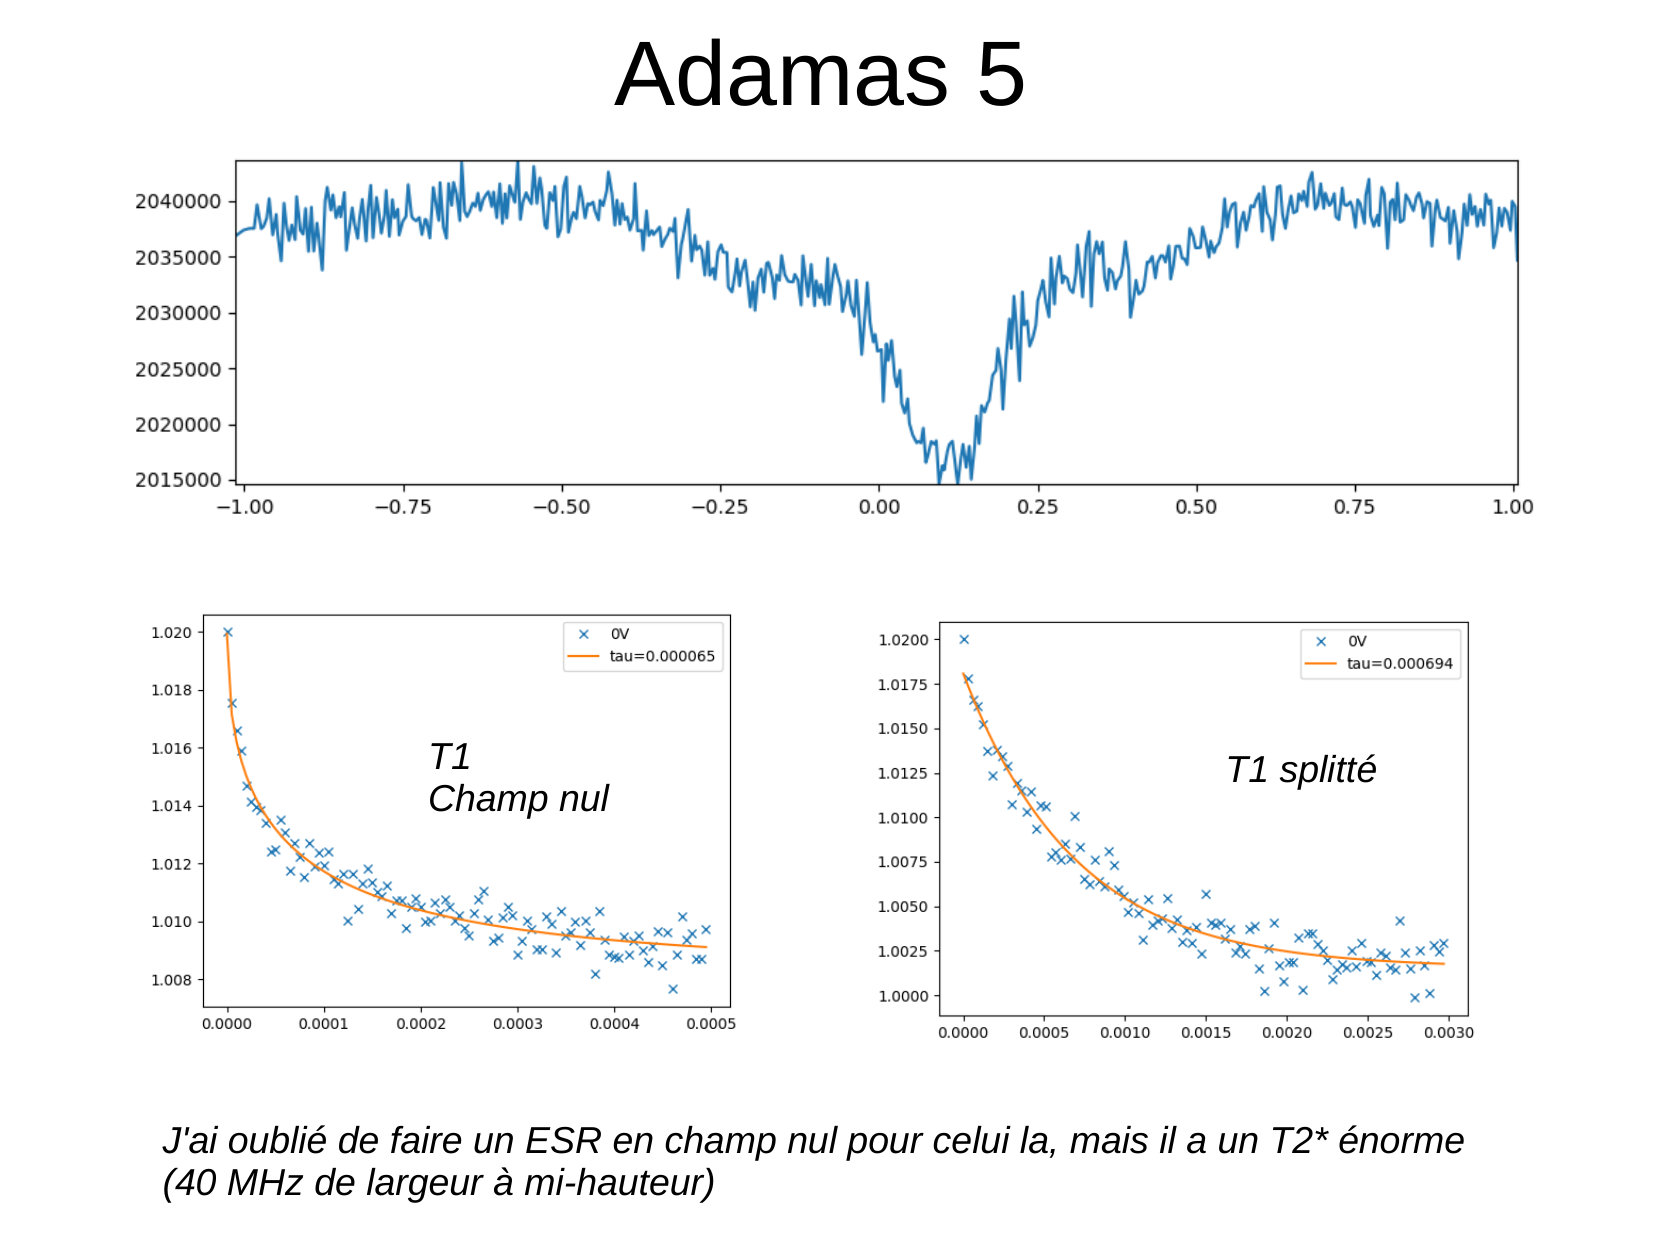

# Adamas 5
T1
Champ nul
T1 splitté
J'ai oublié de faire un ESR en champ nul pour celui la, mais il a un T2* énorme
(40 MHz de largeur à mi-hauteur)